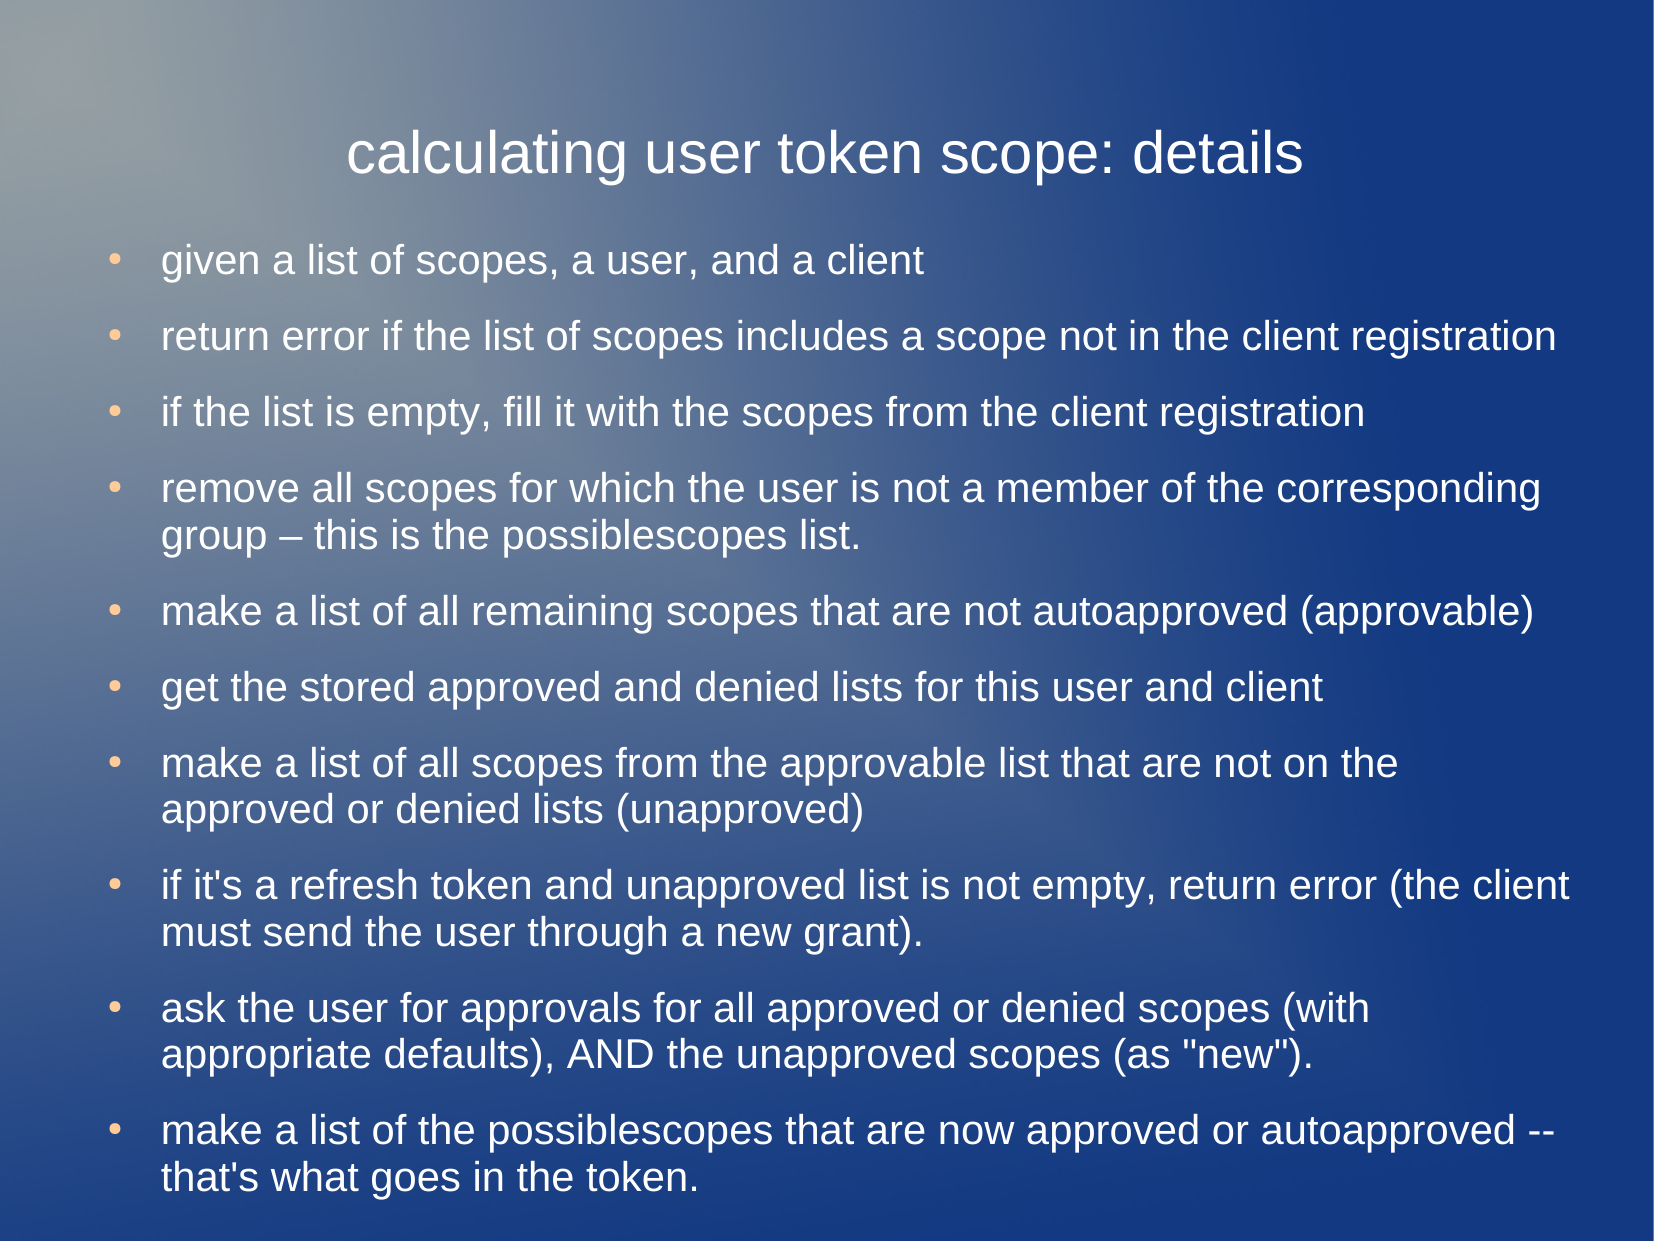

# calculating user token scope: details
given a list of scopes, a user, and a client
return error if the list of scopes includes a scope not in the client registration
if the list is empty, fill it with the scopes from the client registration
remove all scopes for which the user is not a member of the corresponding group – this is the possiblescopes list.
make a list of all remaining scopes that are not autoapproved (approvable)
get the stored approved and denied lists for this user and client
make a list of all scopes from the approvable list that are not on the approved or denied lists (unapproved)
if it's a refresh token and unapproved list is not empty, return error (the client must send the user through a new grant).
ask the user for approvals for all approved or denied scopes (with appropriate defaults), AND the unapproved scopes (as "new").
make a list of the possiblescopes that are now approved or autoapproved -- that's what goes in the token.